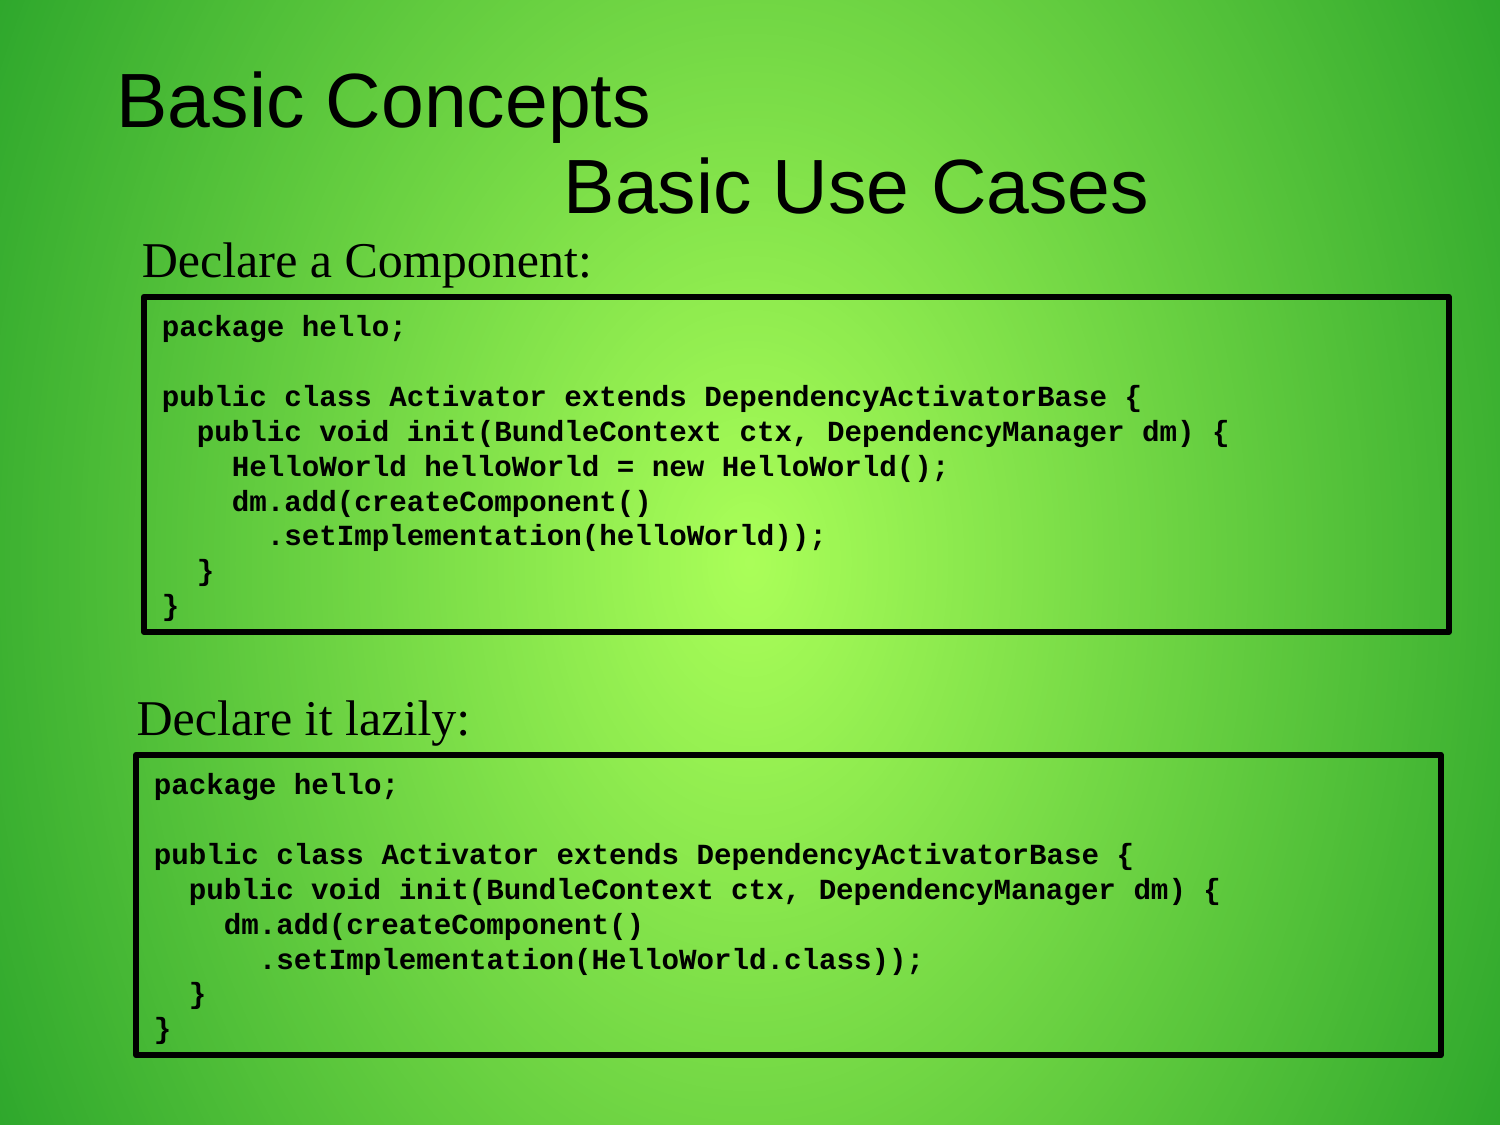

# Basic Concepts	 Basic Use Cases
Declare a Component:
package hello;
public class Activator extends DependencyActivatorBase {
 public void init(BundleContext ctx, DependencyManager dm) {
 HelloWorld helloWorld = new HelloWorld();
 dm.add(createComponent()
 .setImplementation(helloWorld));
 }
}
Declare it lazily:
package hello;
public class Activator extends DependencyActivatorBase {
 public void init(BundleContext ctx, DependencyManager dm) {
 dm.add(createComponent()
 .setImplementation(HelloWorld.class));
 }
}